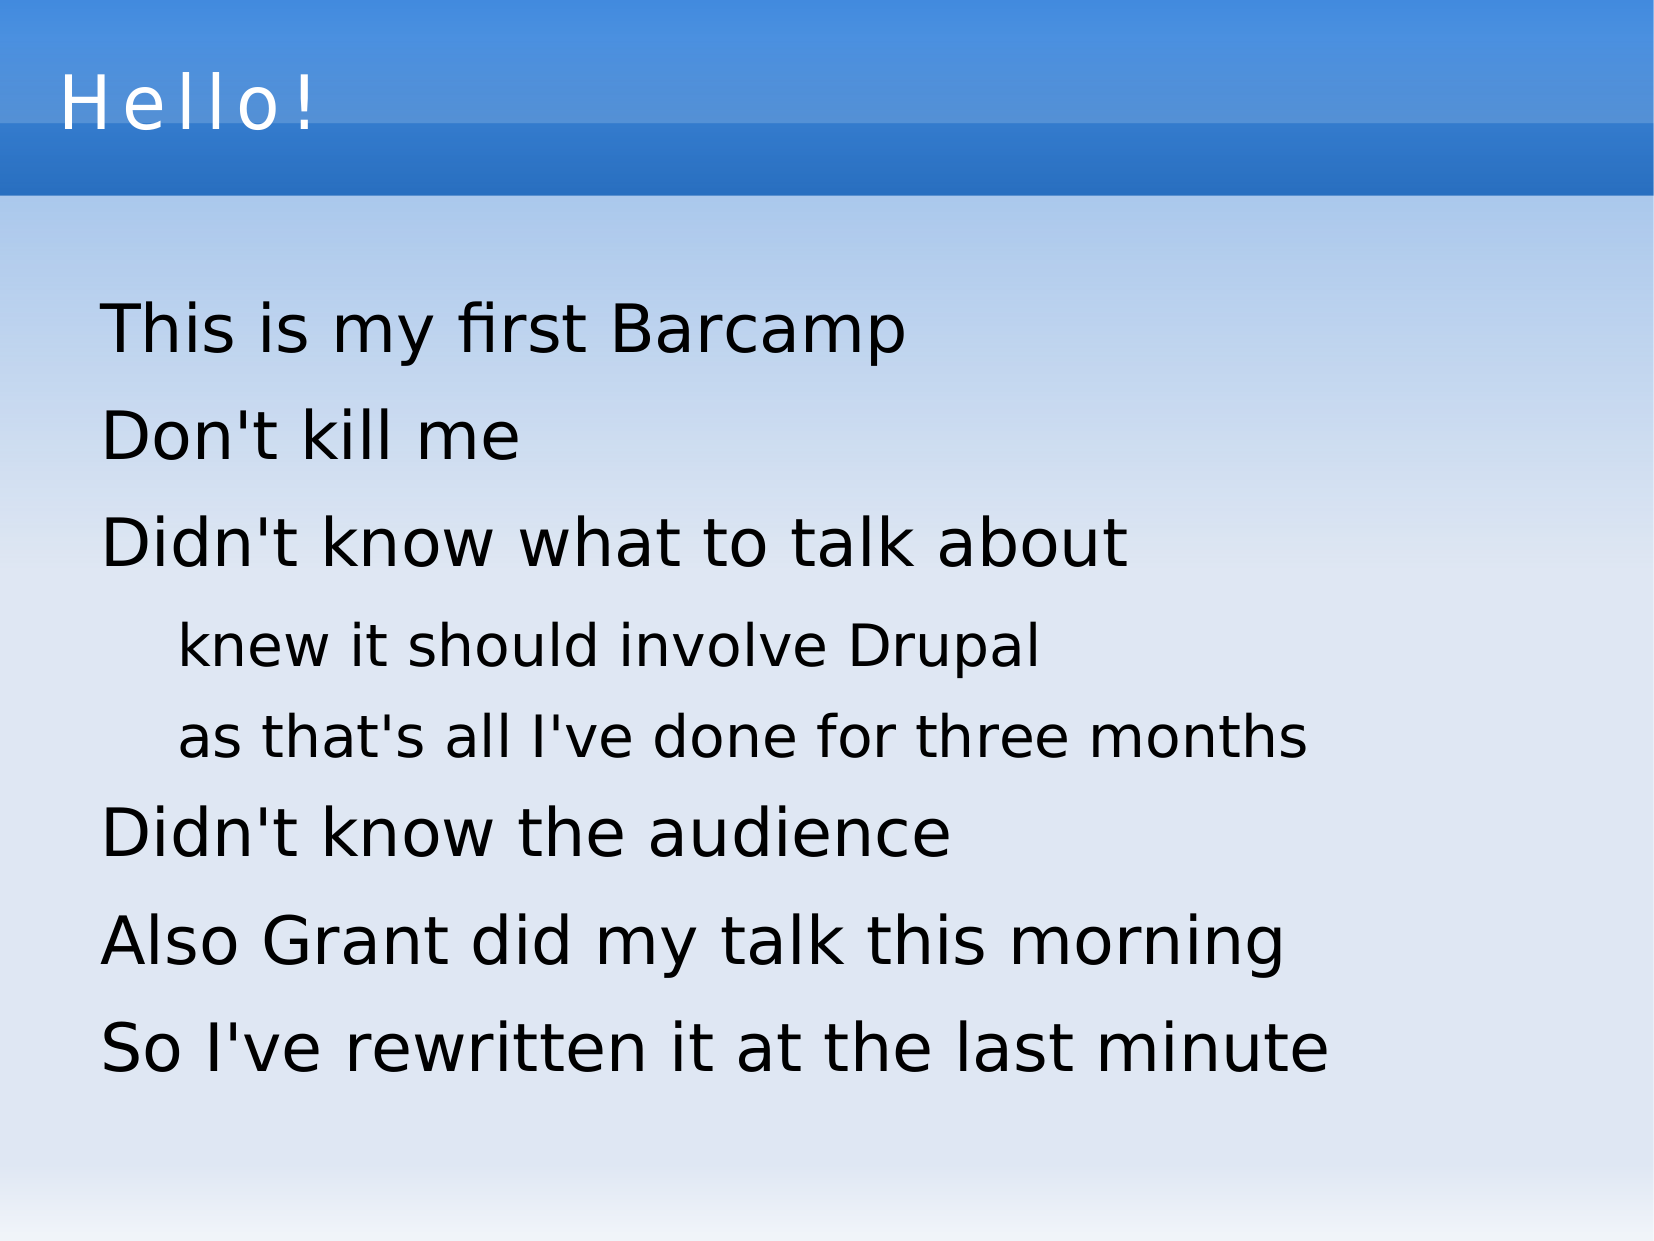

# Hello!
This is my first Barcamp
Don't kill me
Didn't know what to talk about
knew it should involve Drupal
as that's all I've done for three months
Didn't know the audience
Also Grant did my talk this morning
So I've rewritten it at the last minute